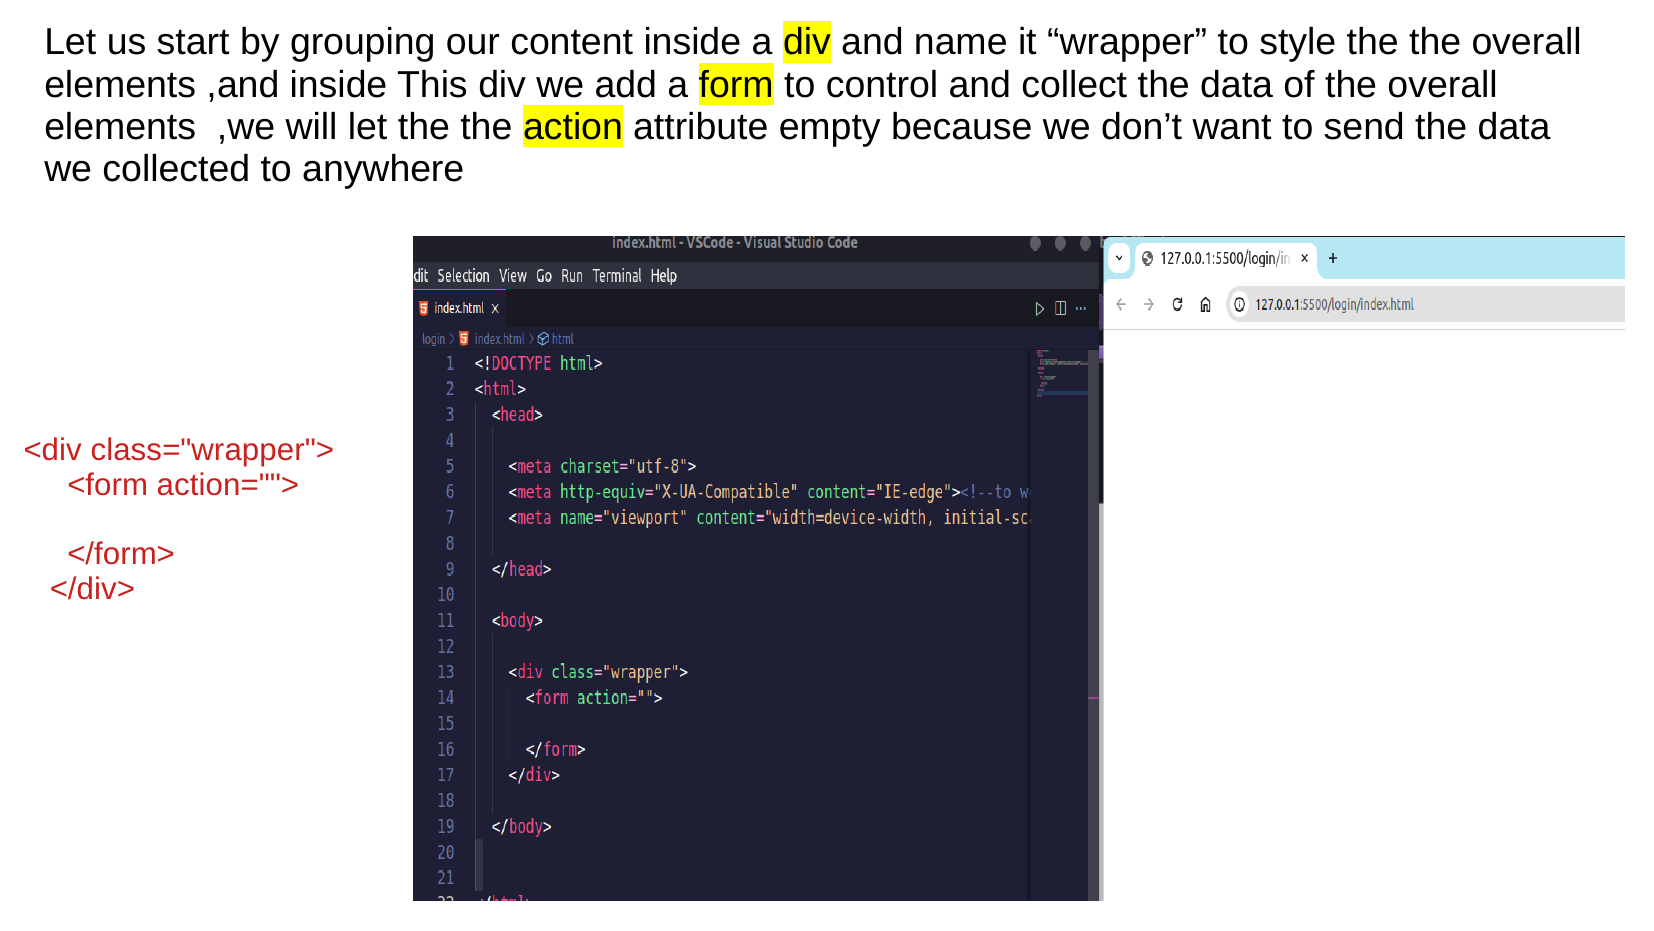

Let us start by grouping our content inside a div and name it “wrapper” to style the the overall elements ,and inside This div we add a form to control and collect the data of the overall elements ,we will let the the action attribute empty because we don’t want to send the data we collected to anywhere
 <div class="wrapper">
 <form action="">
 </form>
 </div>